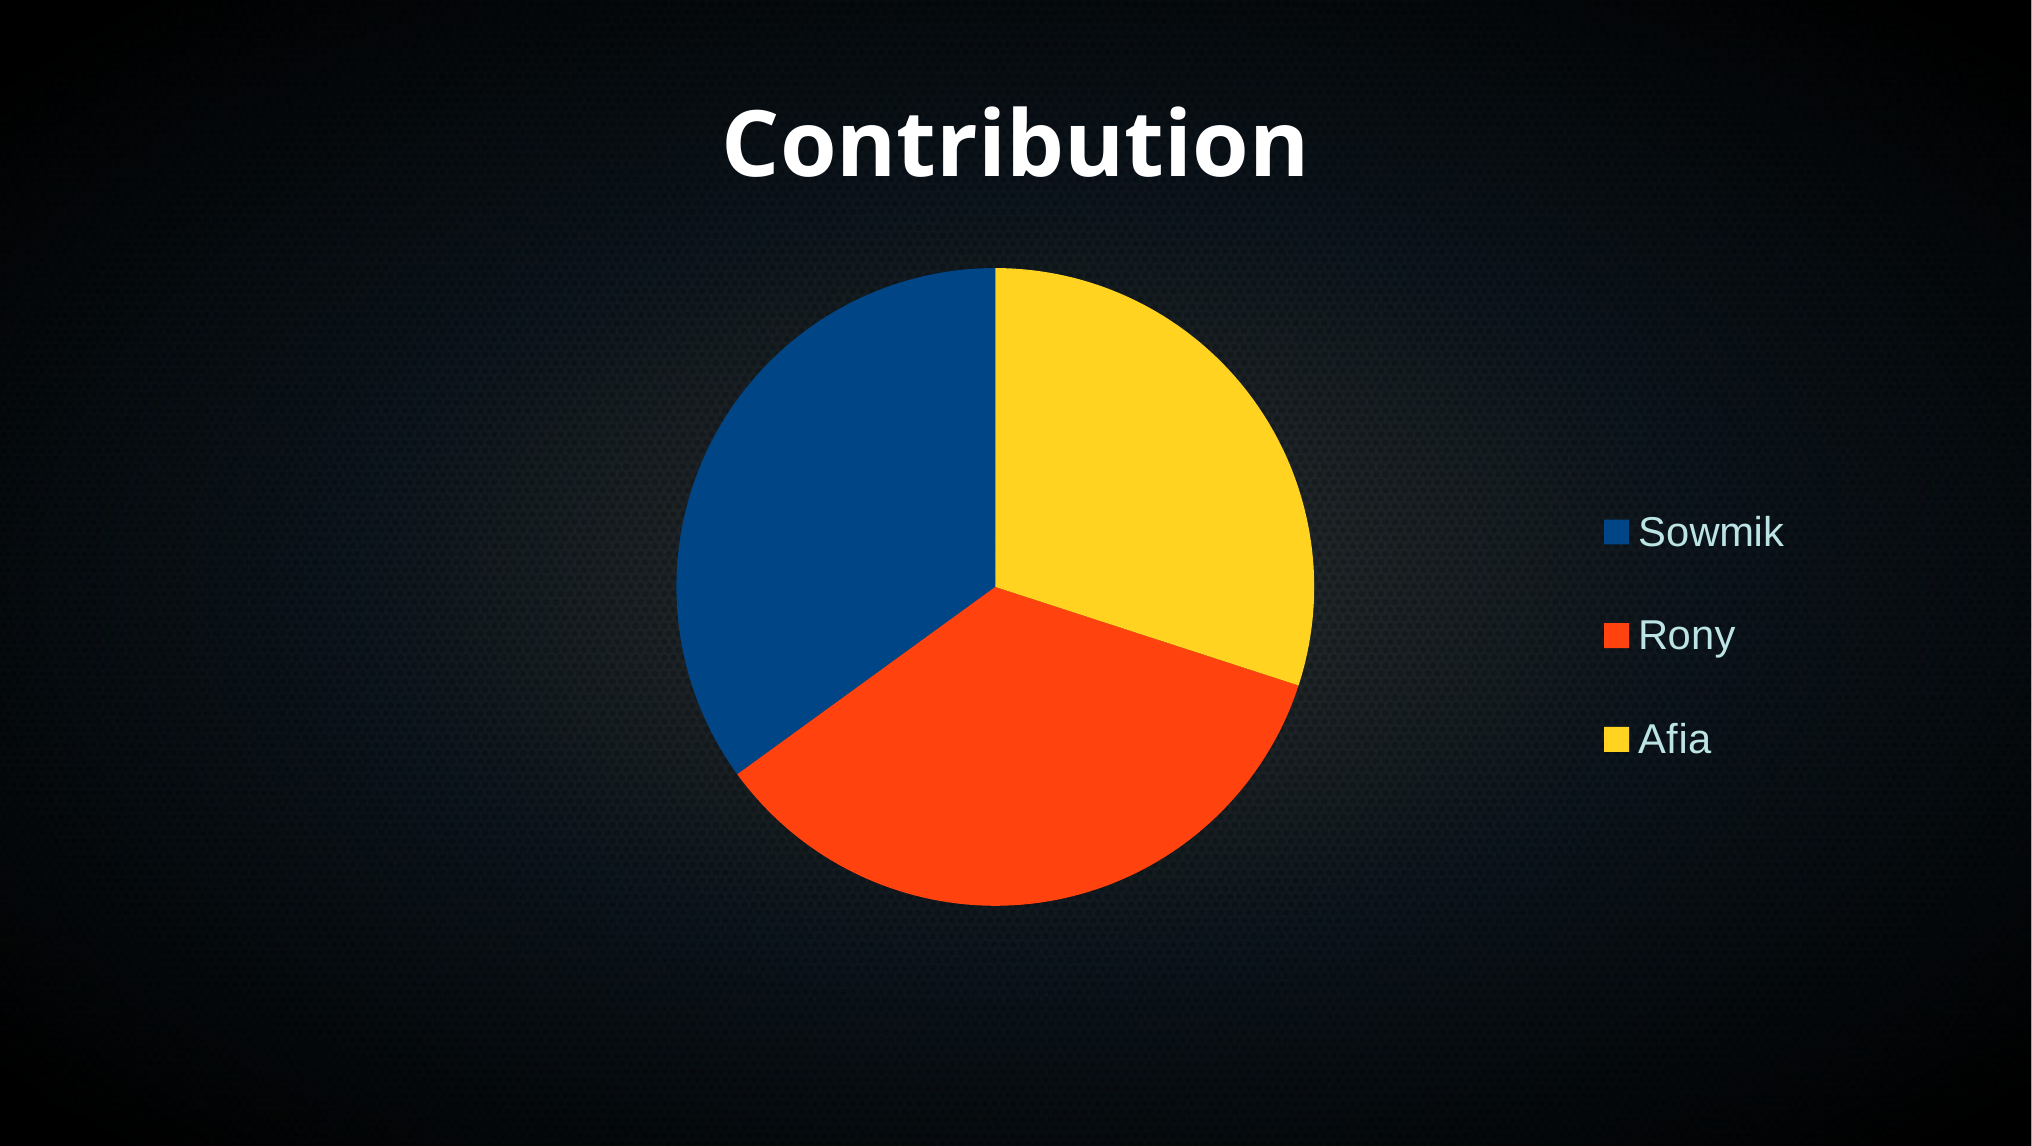

# Contribution
### Chart
| Category | Column 1 |
|---|---|
| Sowmik | 35.0 |
| Rony | 35.0 |
| Afia | 30.0 |